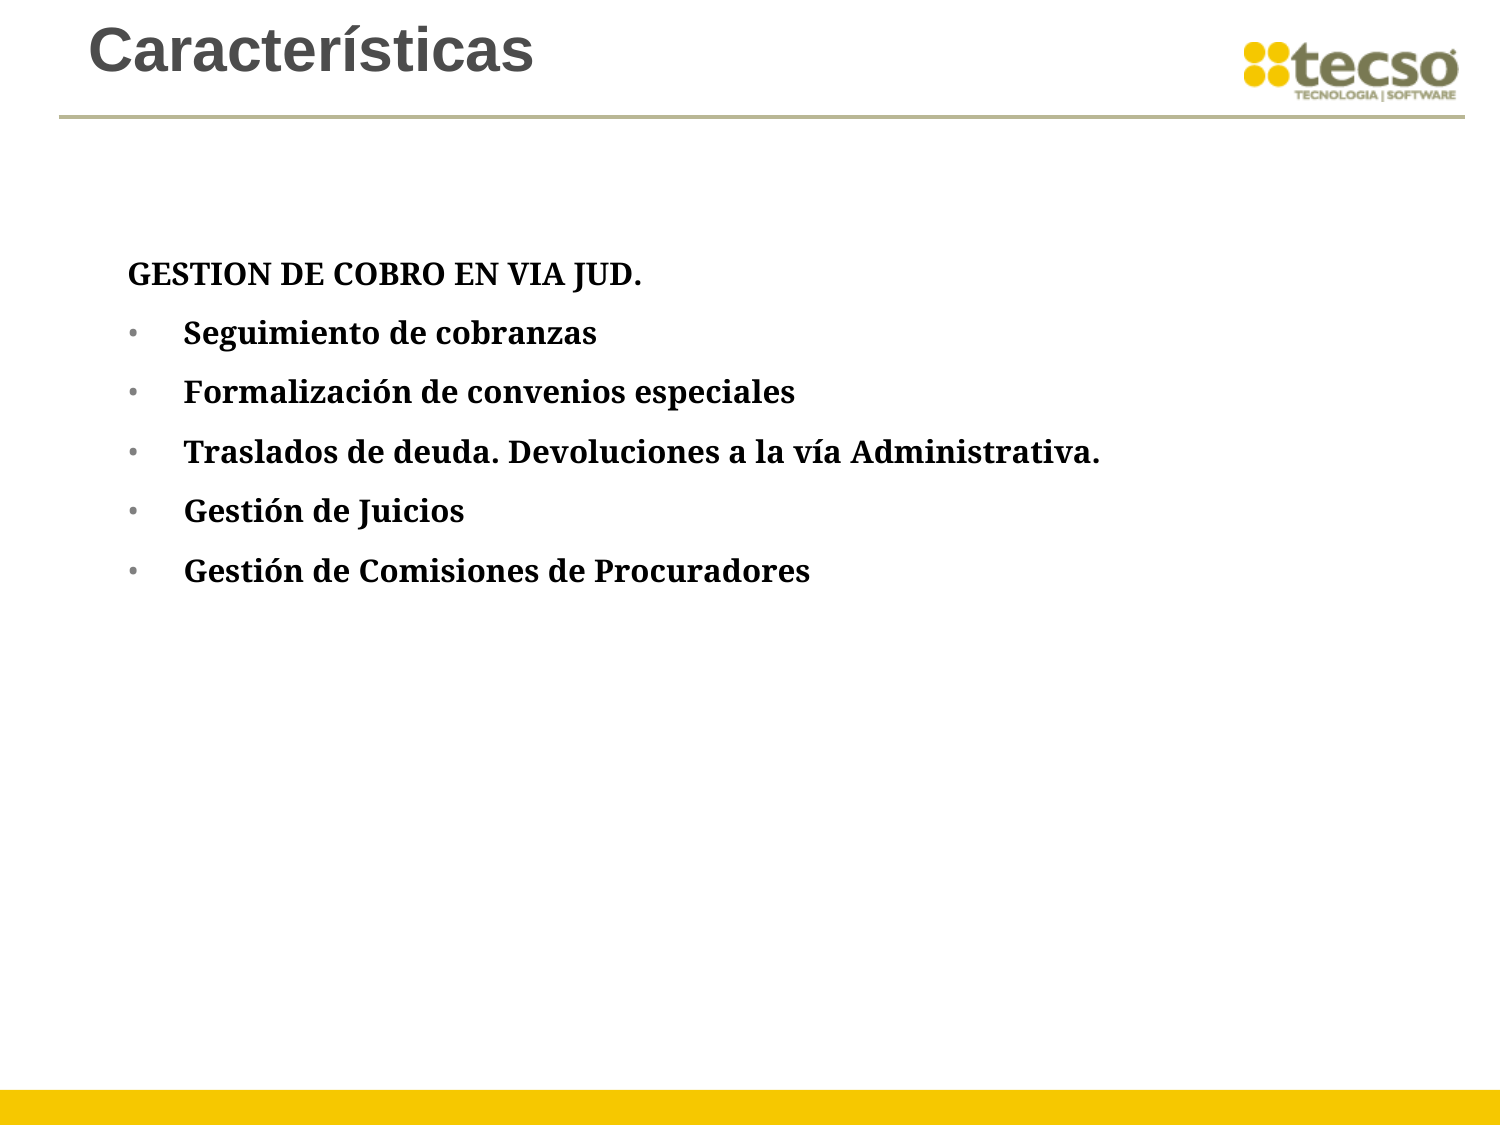

# Características
GESTION DE COBRO EN VIA JUD.
Seguimiento de cobranzas
Formalización de convenios especiales
Traslados de deuda. Devoluciones a la vía Administrativa.
Gestión de Juicios
Gestión de Comisiones de Procuradores